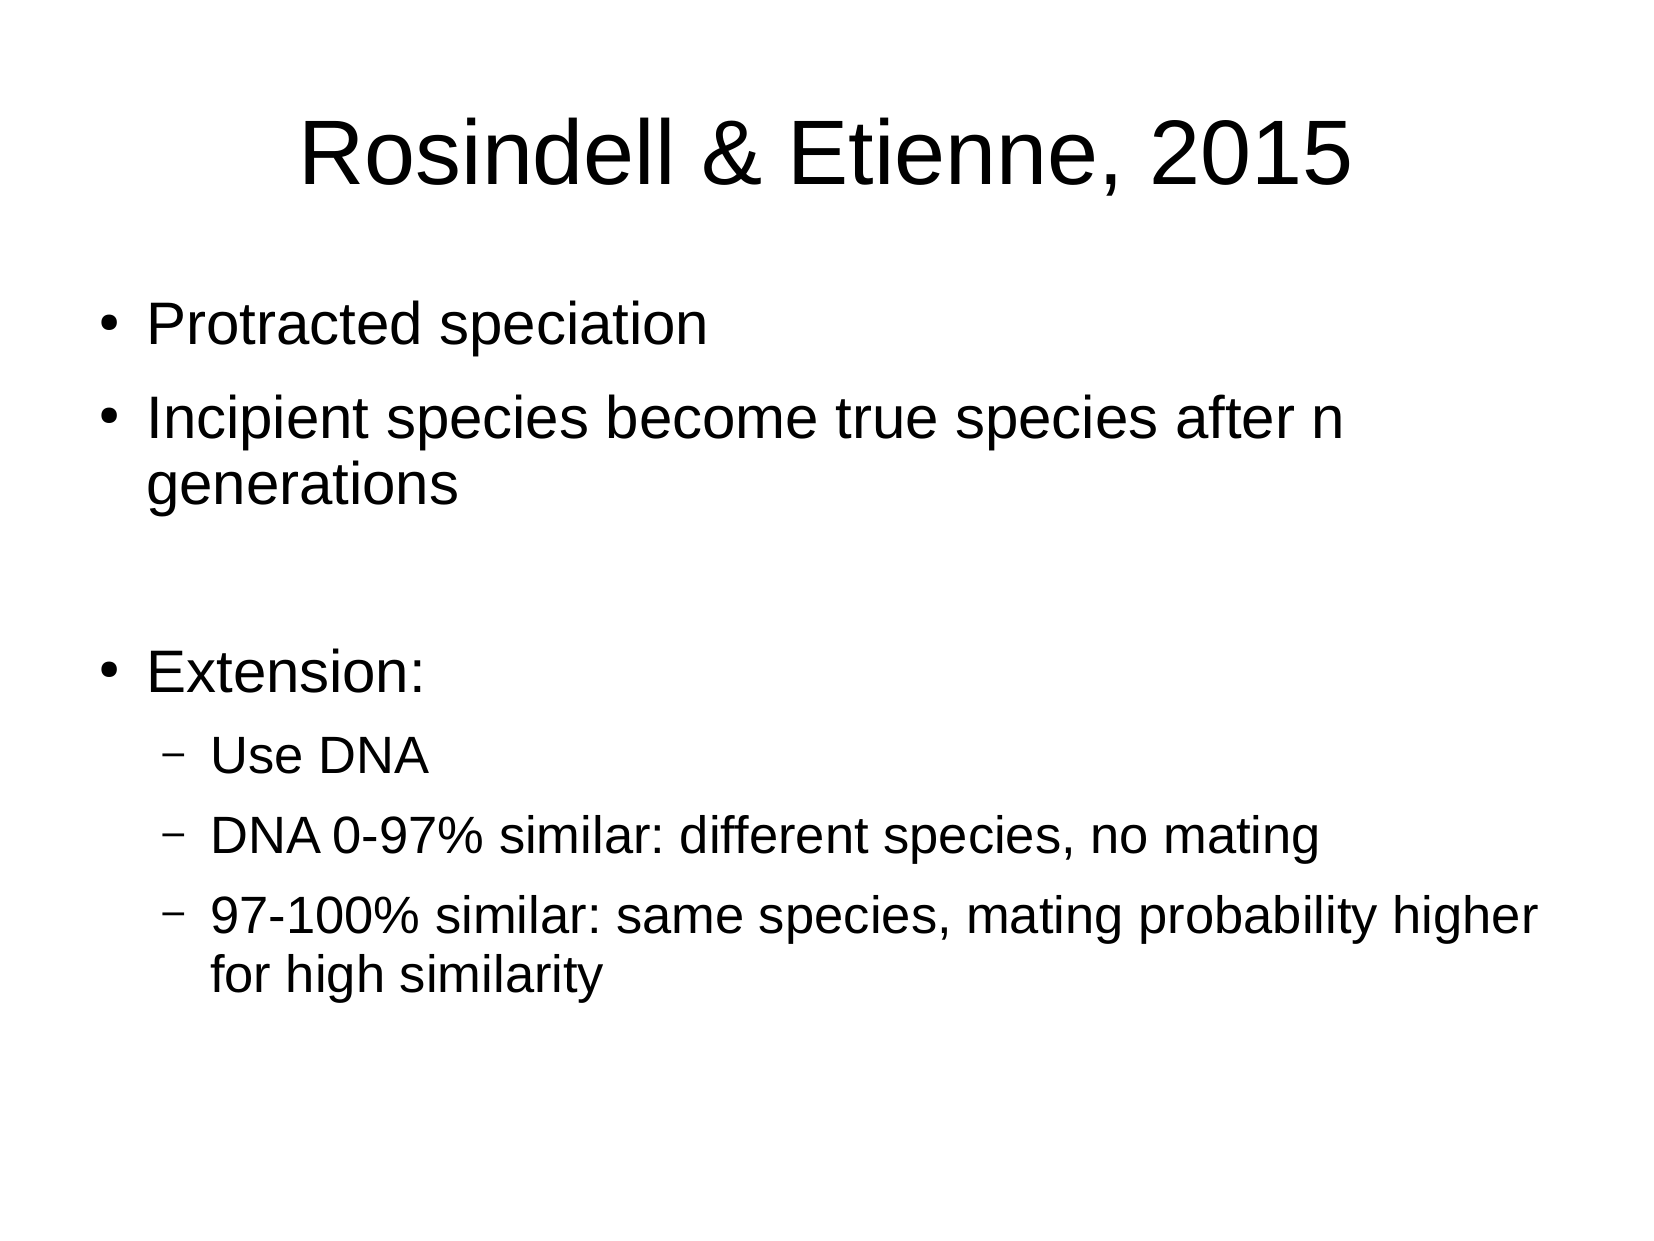

# Rosindell & Etienne, 2015
Protracted speciation
Incipient species become true species after n generations
Extension:
Use DNA
DNA 0-97% similar: different species, no mating
97-100% similar: same species, mating probability higher for high similarity